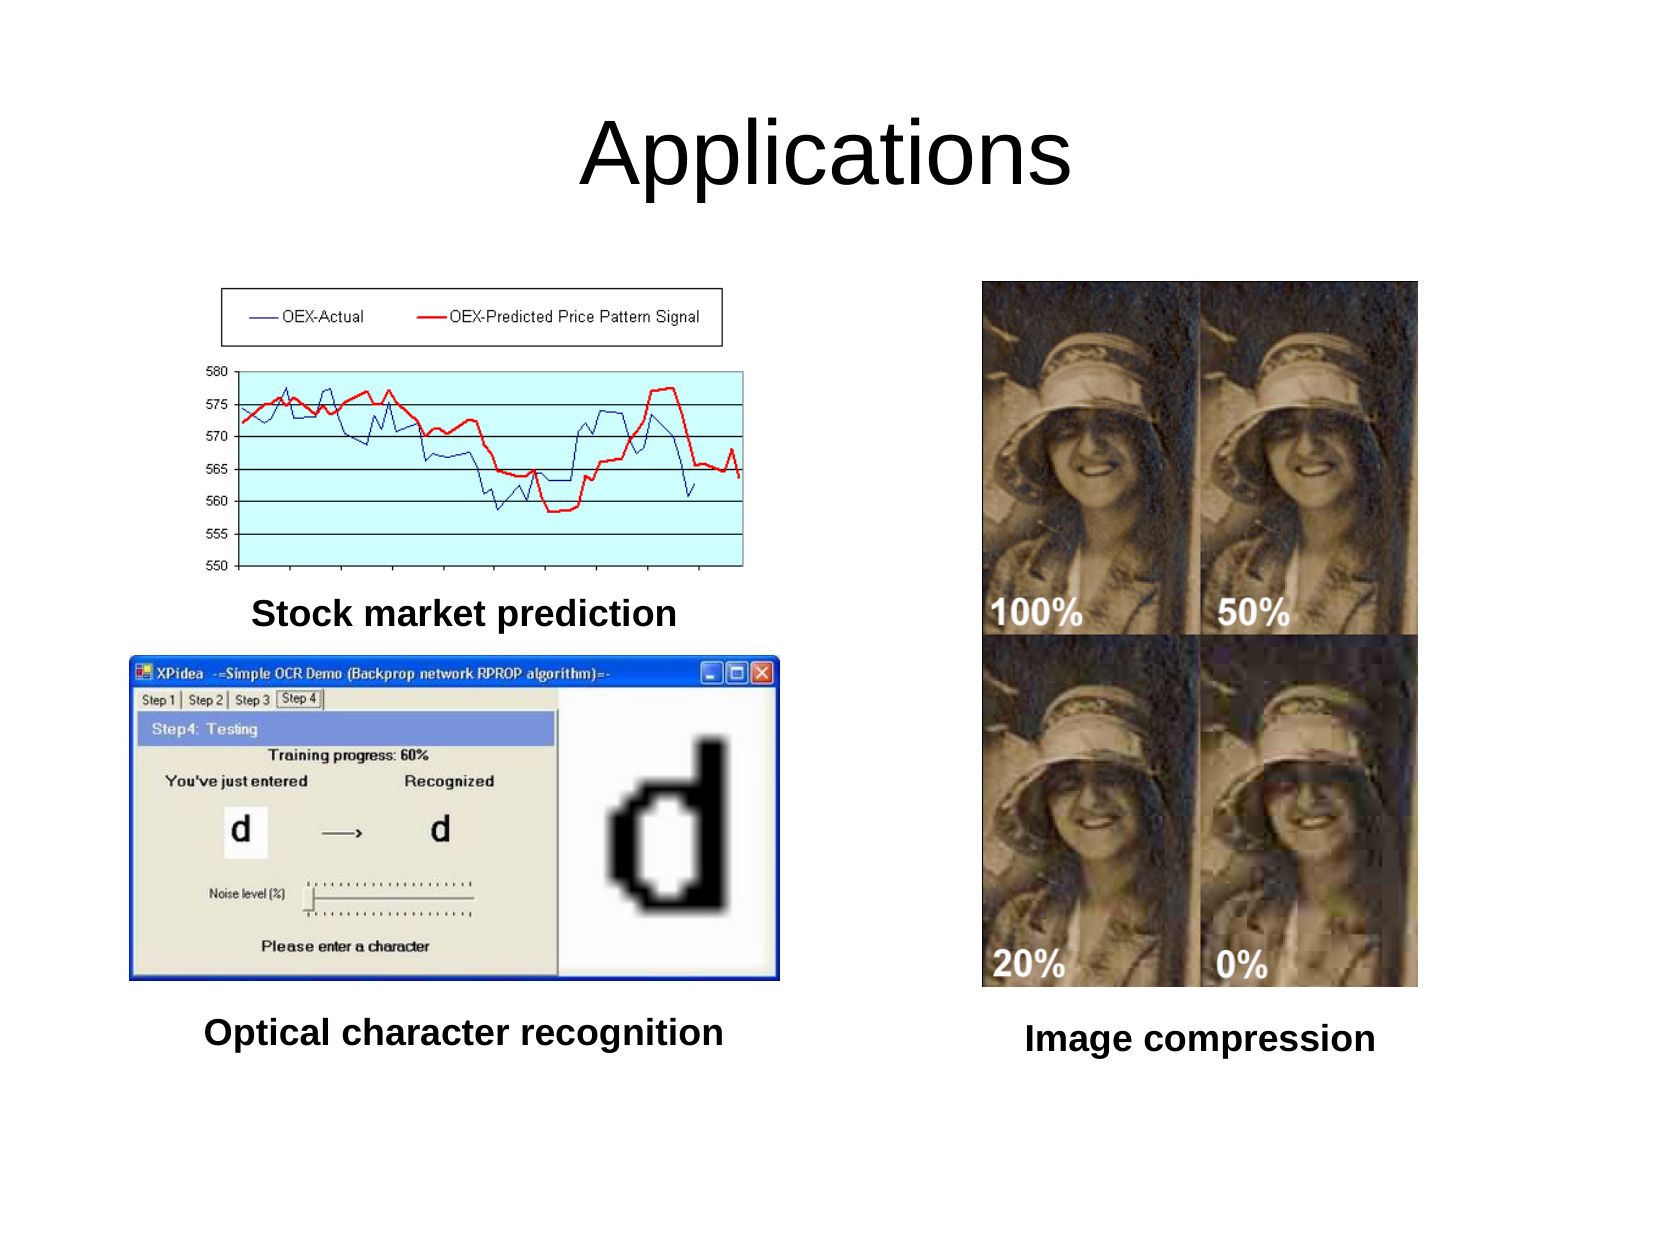

# Applications
Stock market prediction
Optical character recognition
Image compression